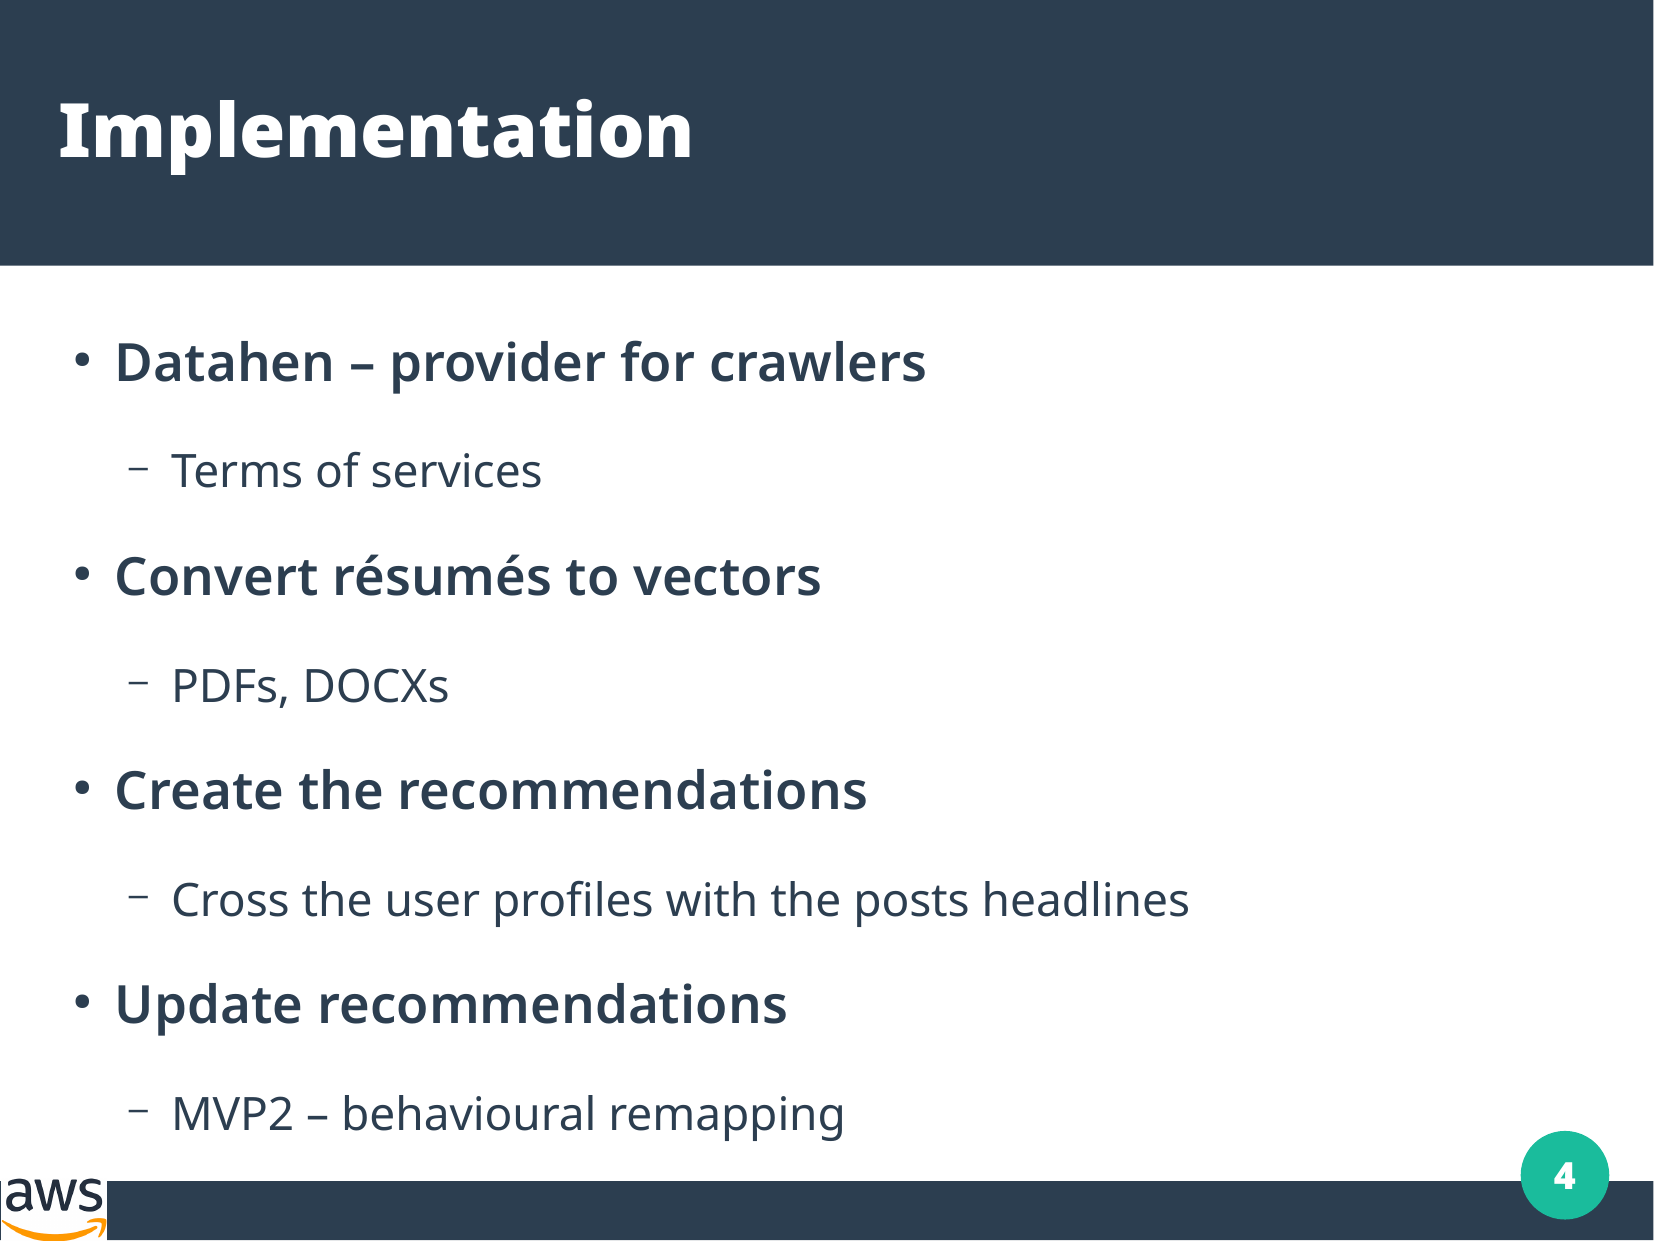

# Implementation
Datahen – provider for crawlers
Terms of services
Convert résumés to vectors
PDFs, DOCXs
Create the recommendations
Cross the user profiles with the posts headlines
Update recommendations
MVP2 – behavioural remapping
4